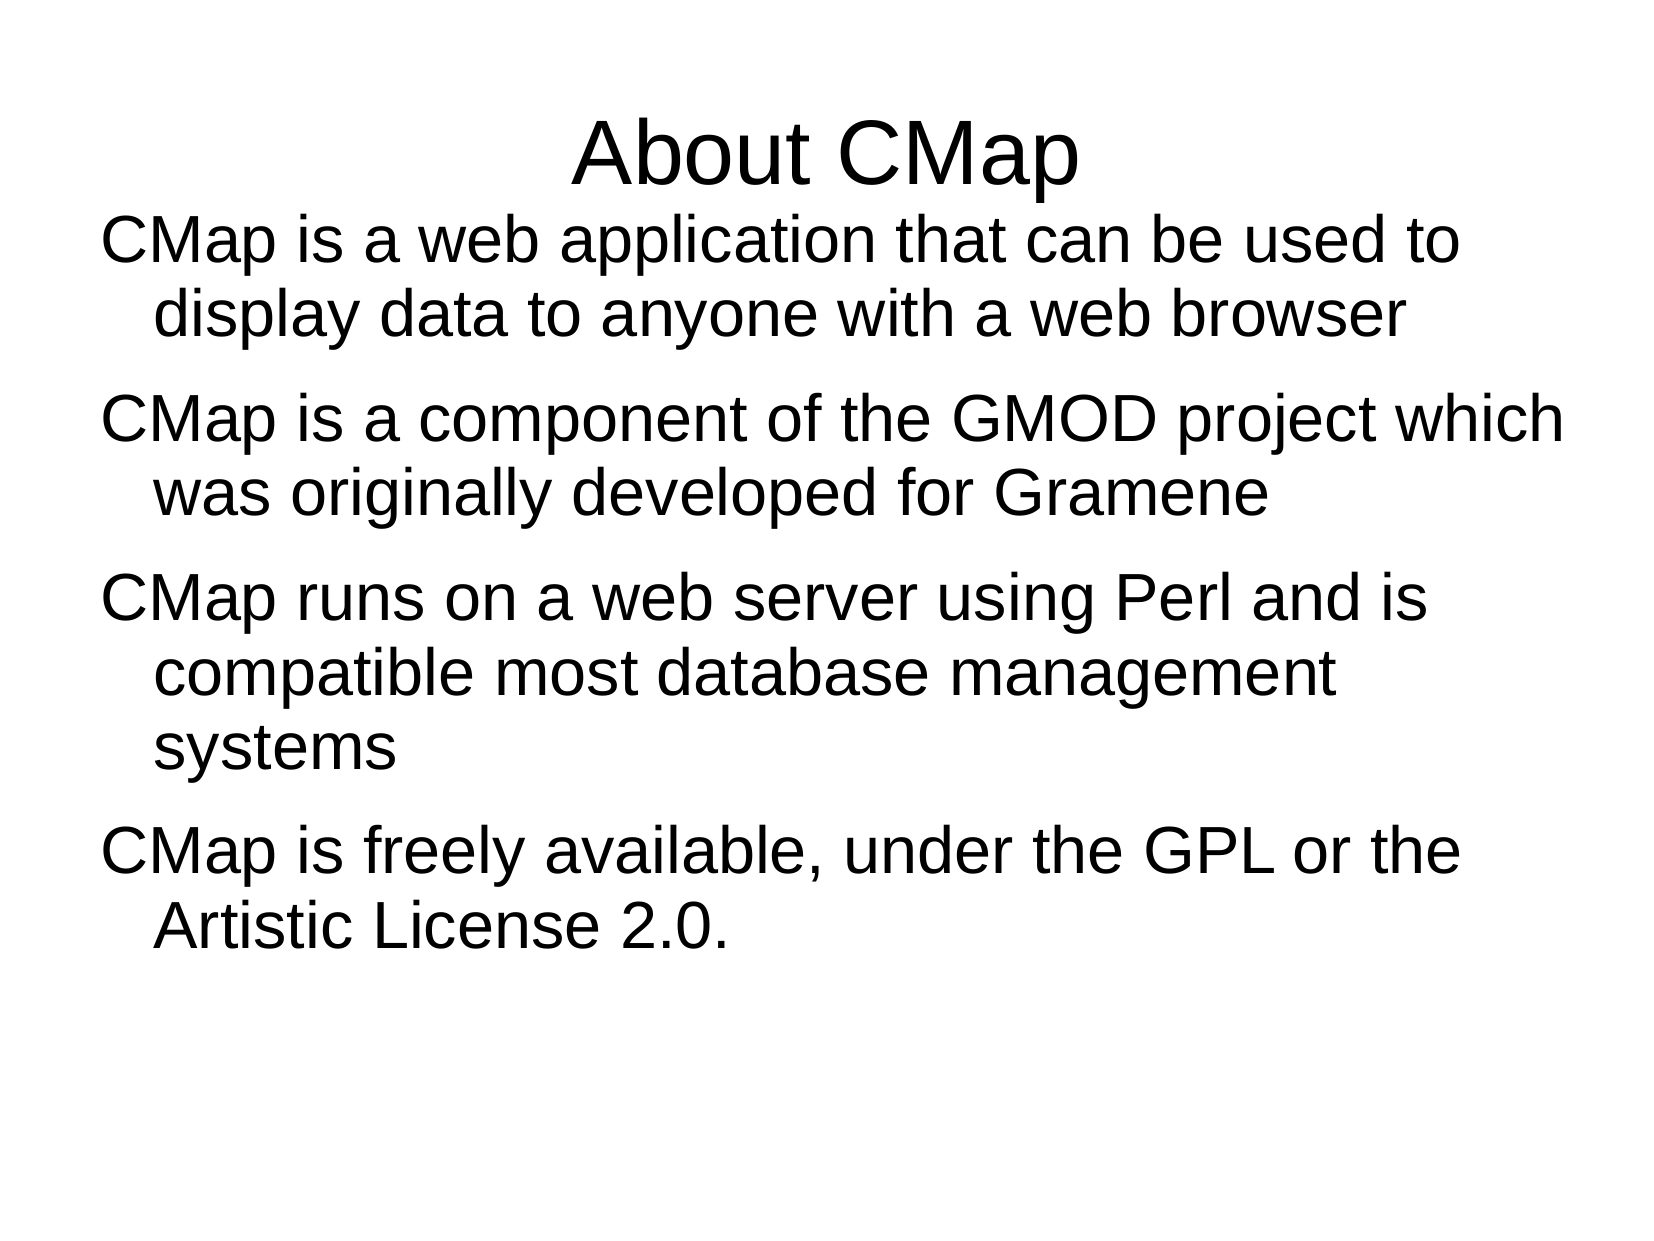

# About CMap
CMap is a web application that can be used to display data to anyone with a web browser
CMap is a component of the GMOD project which was originally developed for Gramene
CMap runs on a web server using Perl and is compatible most database management systems
CMap is freely available, under the GPL or the Artistic License 2.0.